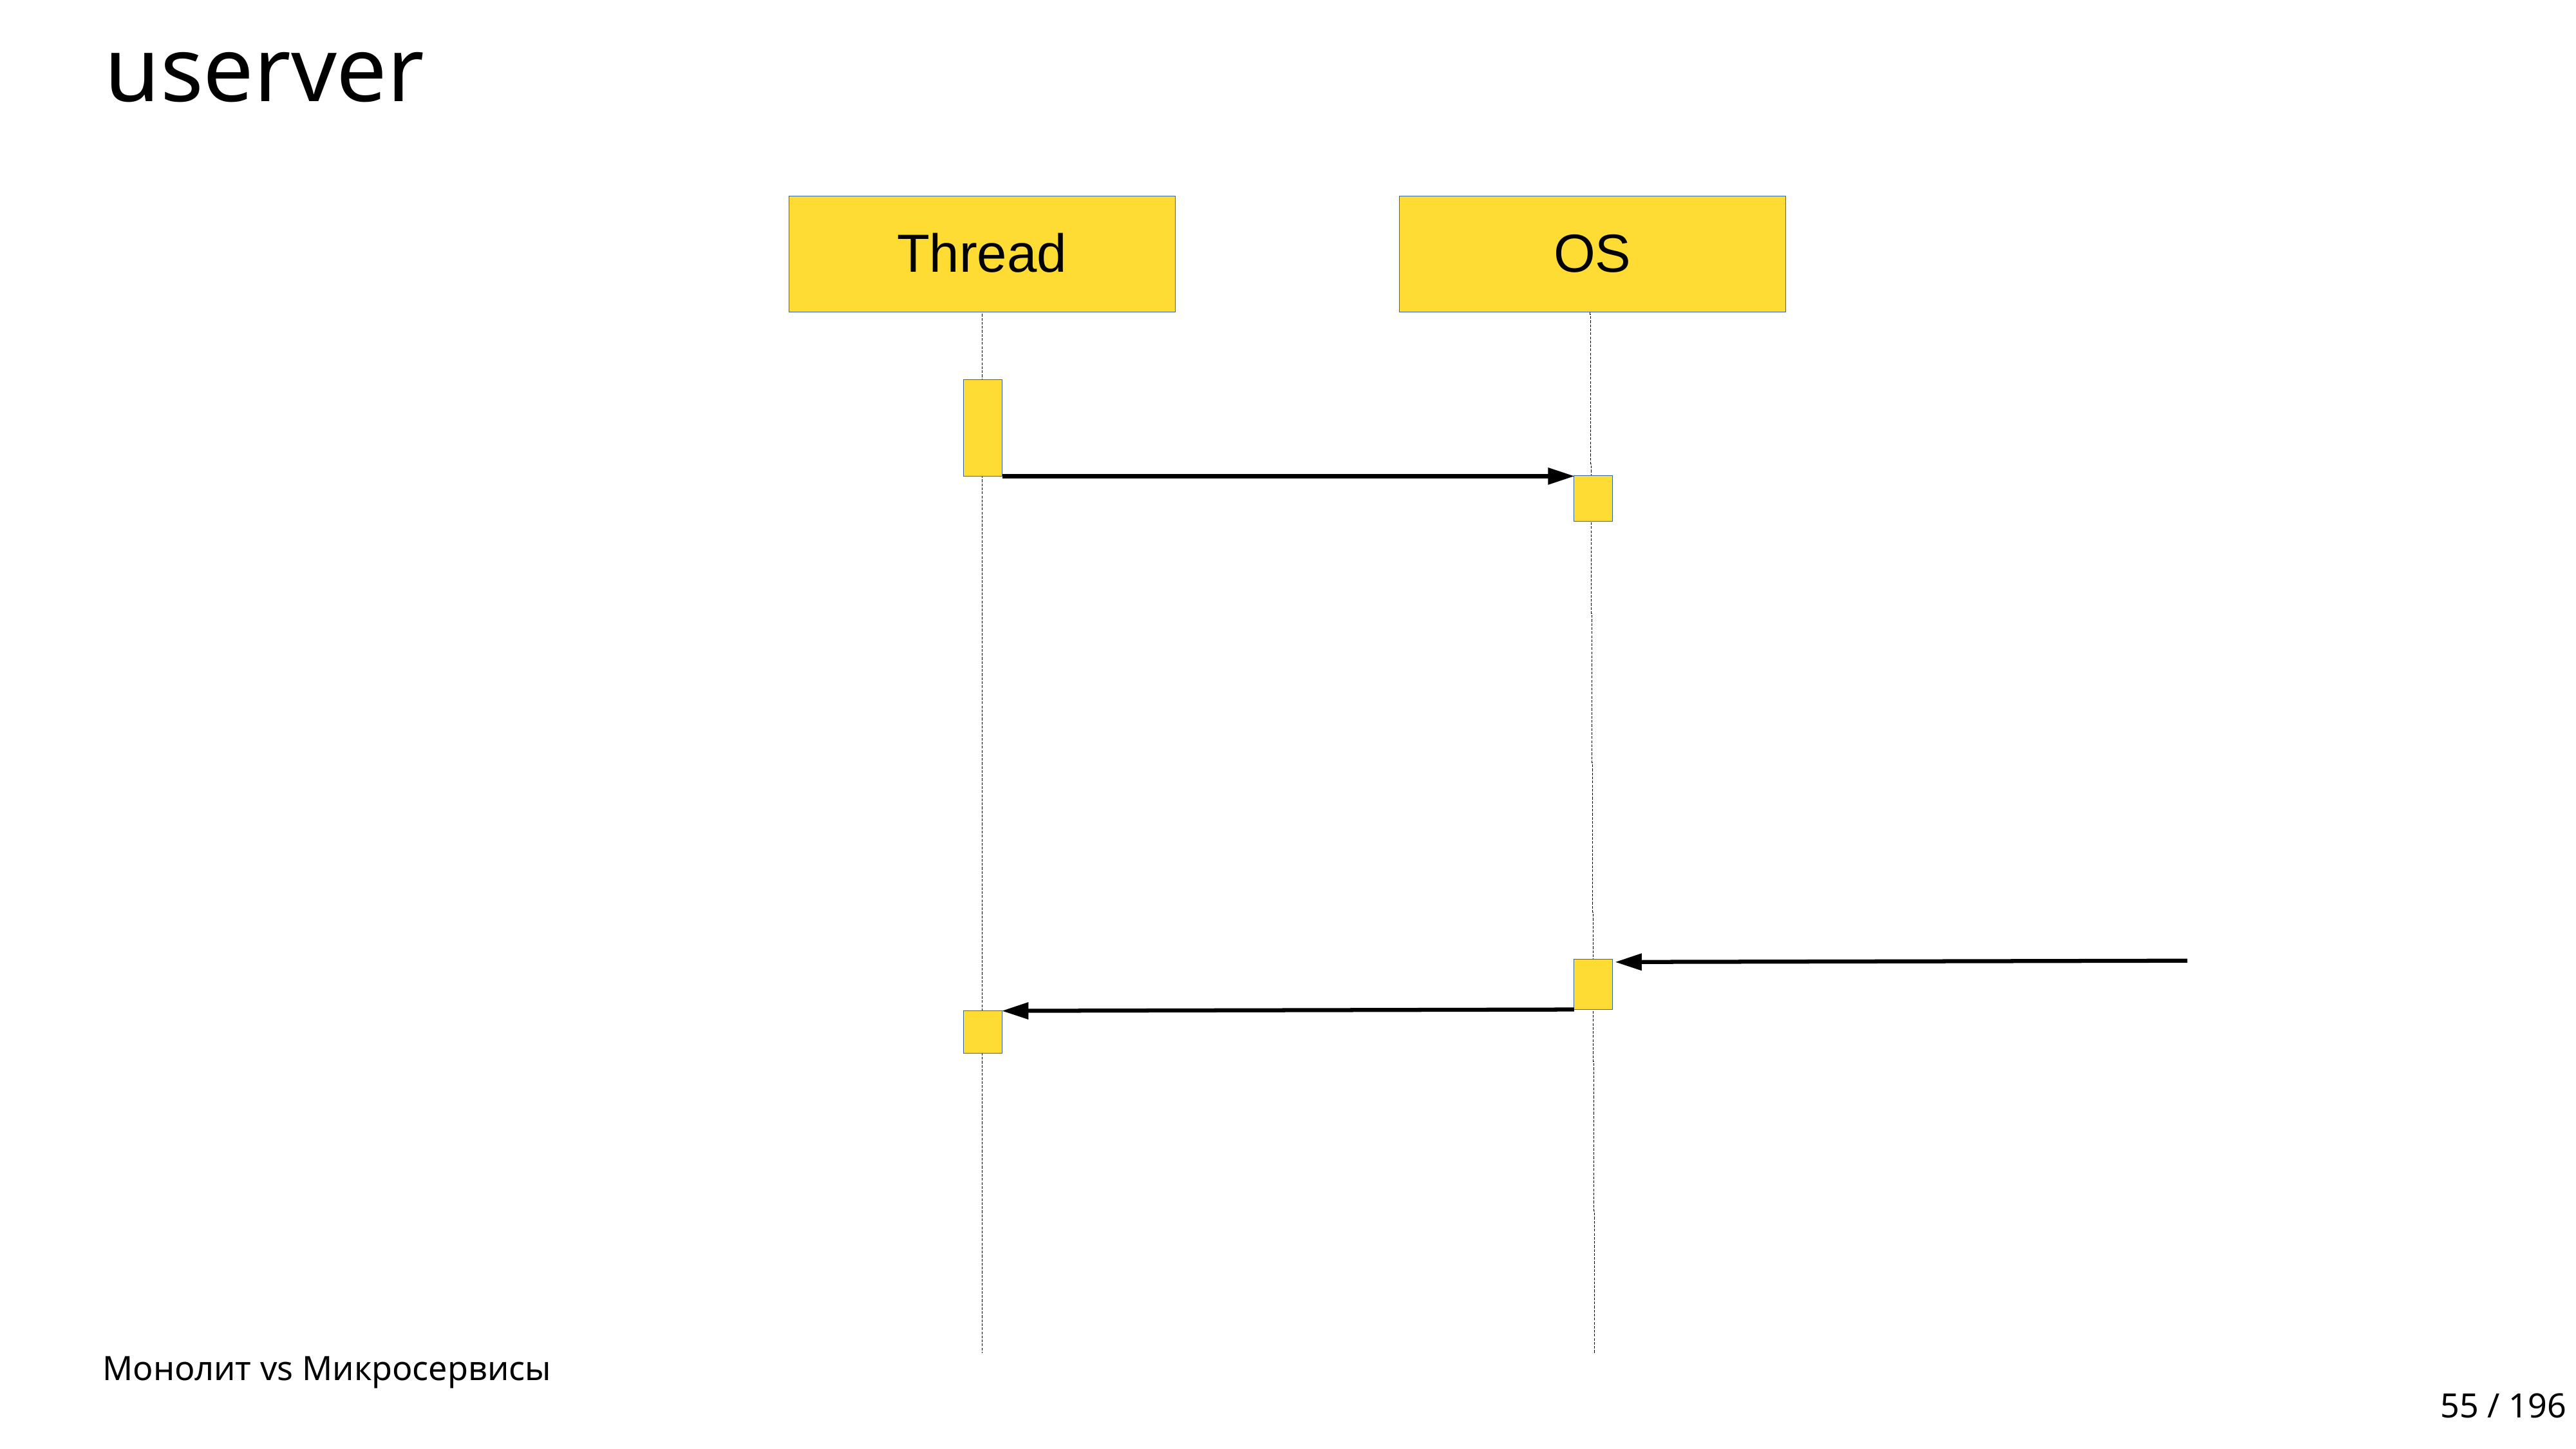

userver
Thread
OS
# Монолит vs Микросервисы